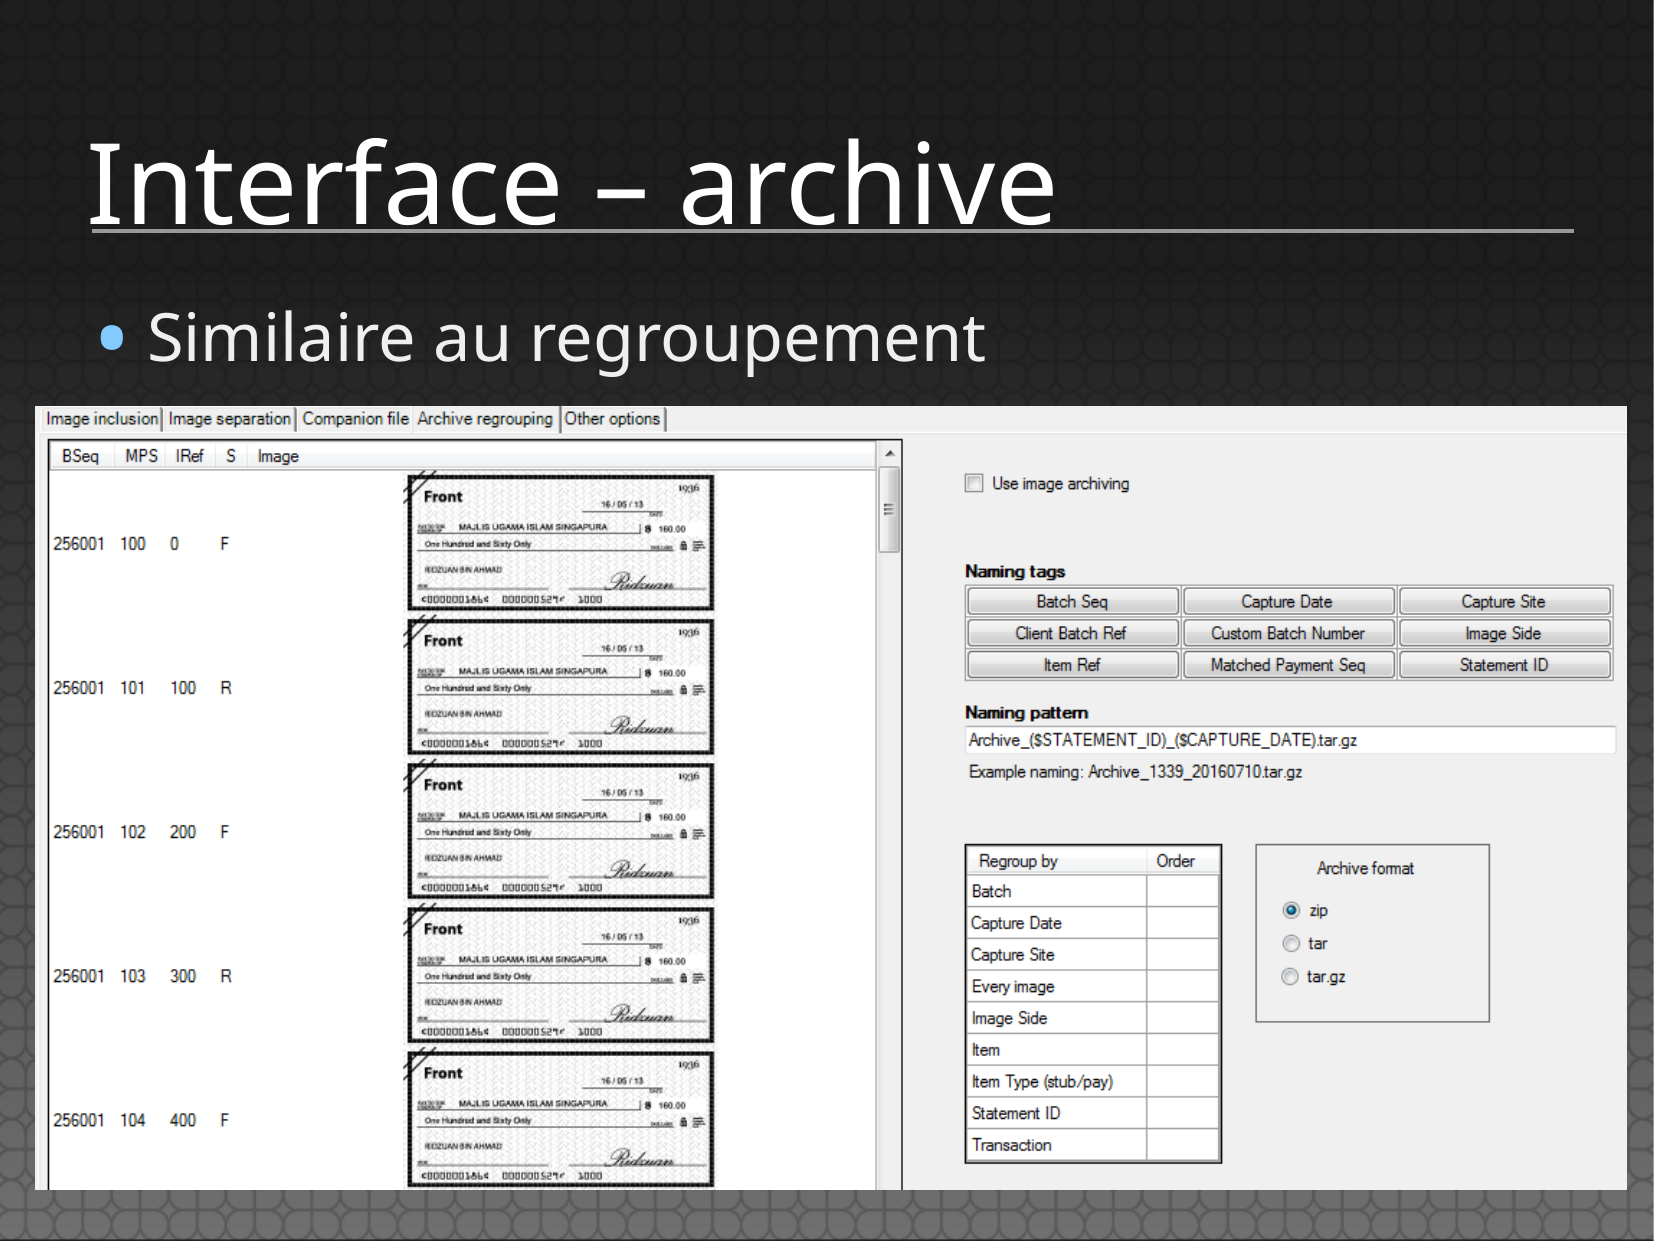

# Interface – archive
Similaire au regroupement